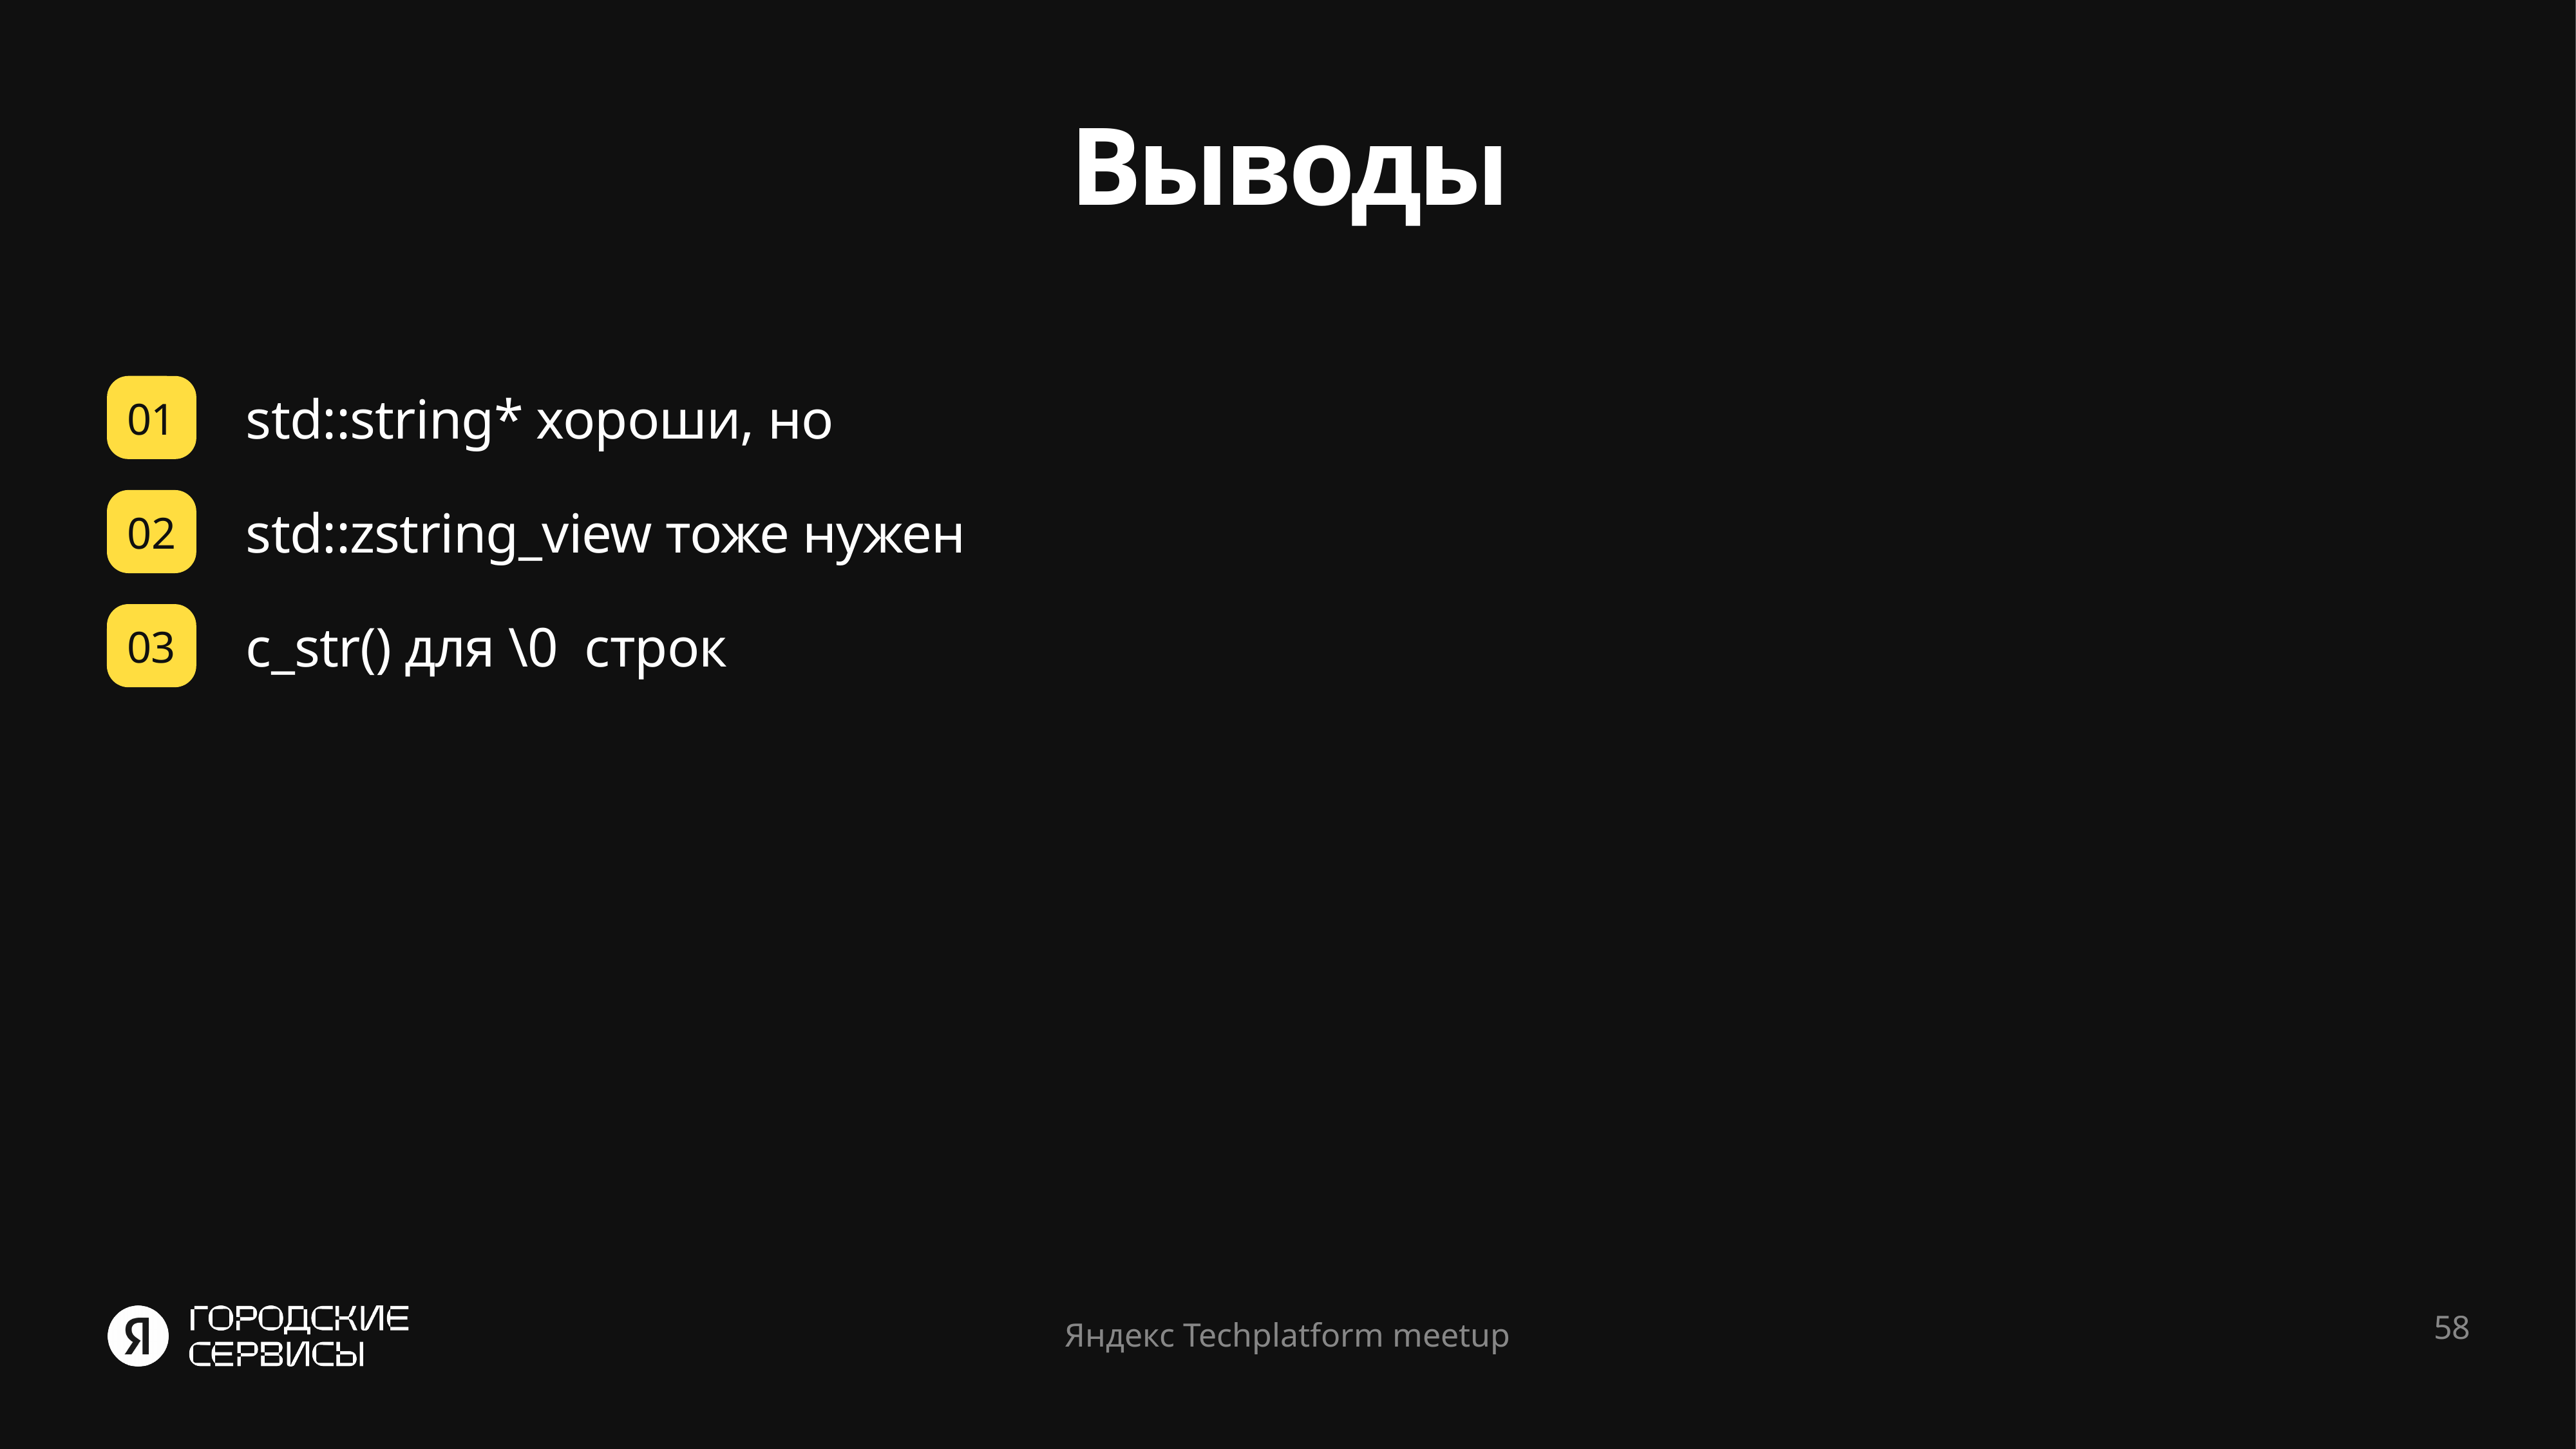

# Выводы
01
std::string* хороши, но
02
std::zstring_view тоже нужен
03
c_str() для \0 строк
Яндекс Techplatform meetup